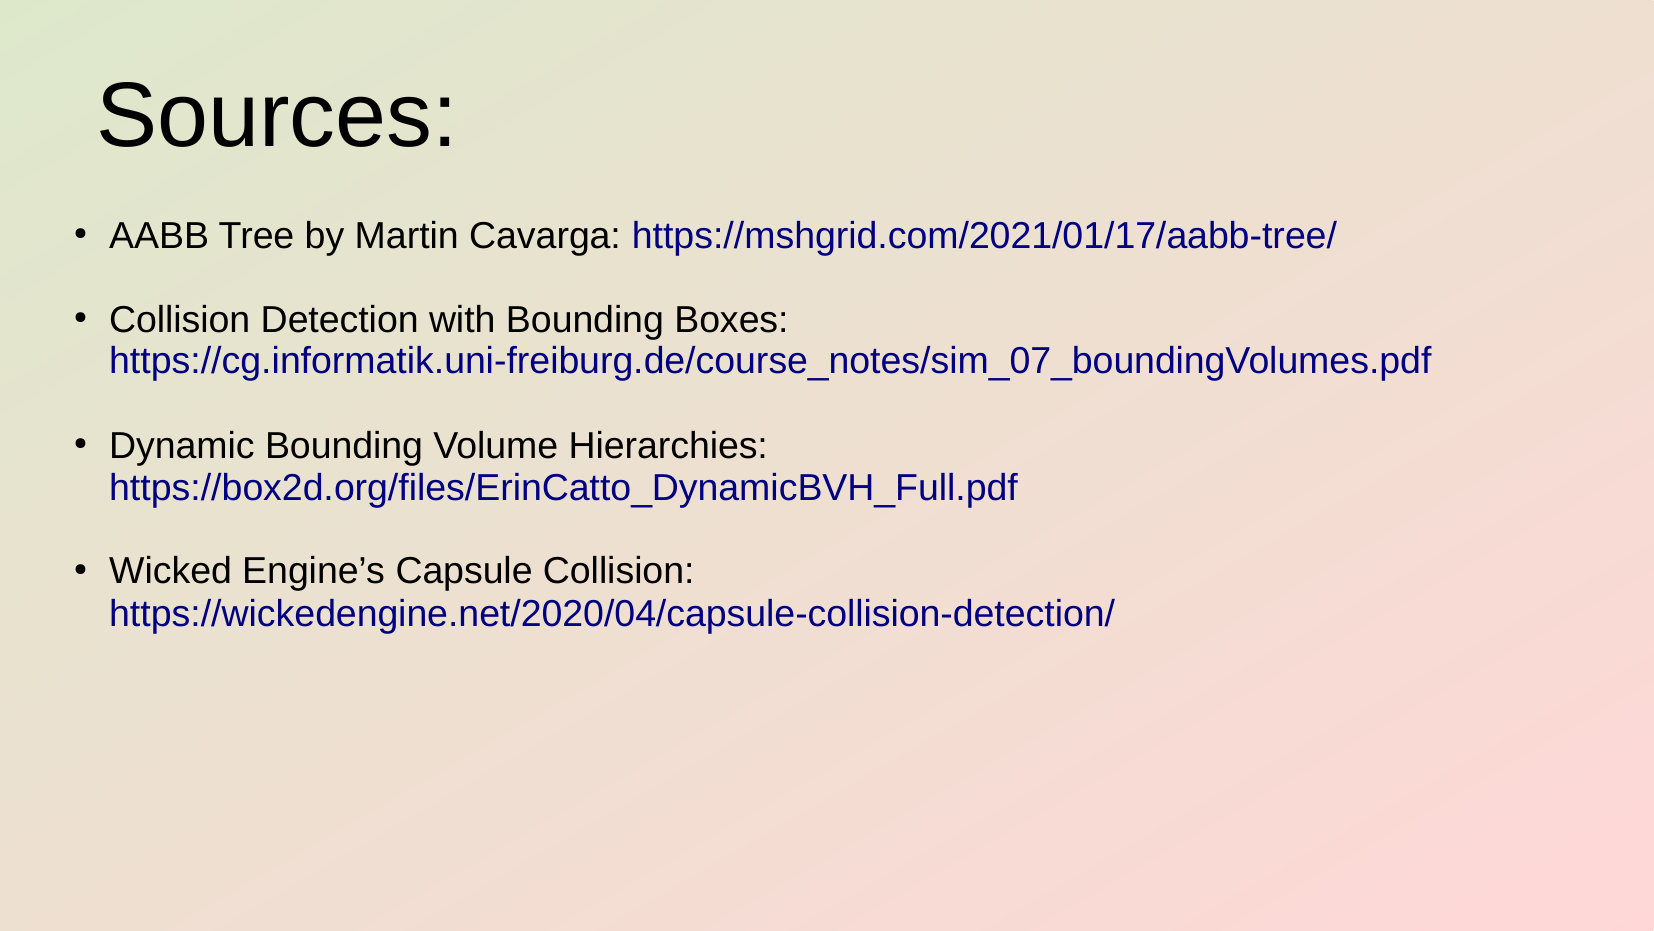

# Sources:
AABB Tree by Martin Cavarga: https://mshgrid.com/2021/01/17/aabb-tree/
Collision Detection with Bounding Boxes: https://cg.informatik.uni-freiburg.de/course_notes/sim_07_boundingVolumes.pdf
Dynamic Bounding Volume Hierarchies: https://box2d.org/files/ErinCatto_DynamicBVH_Full.pdf
Wicked Engine’s Capsule Collision: https://wickedengine.net/2020/04/capsule-collision-detection/